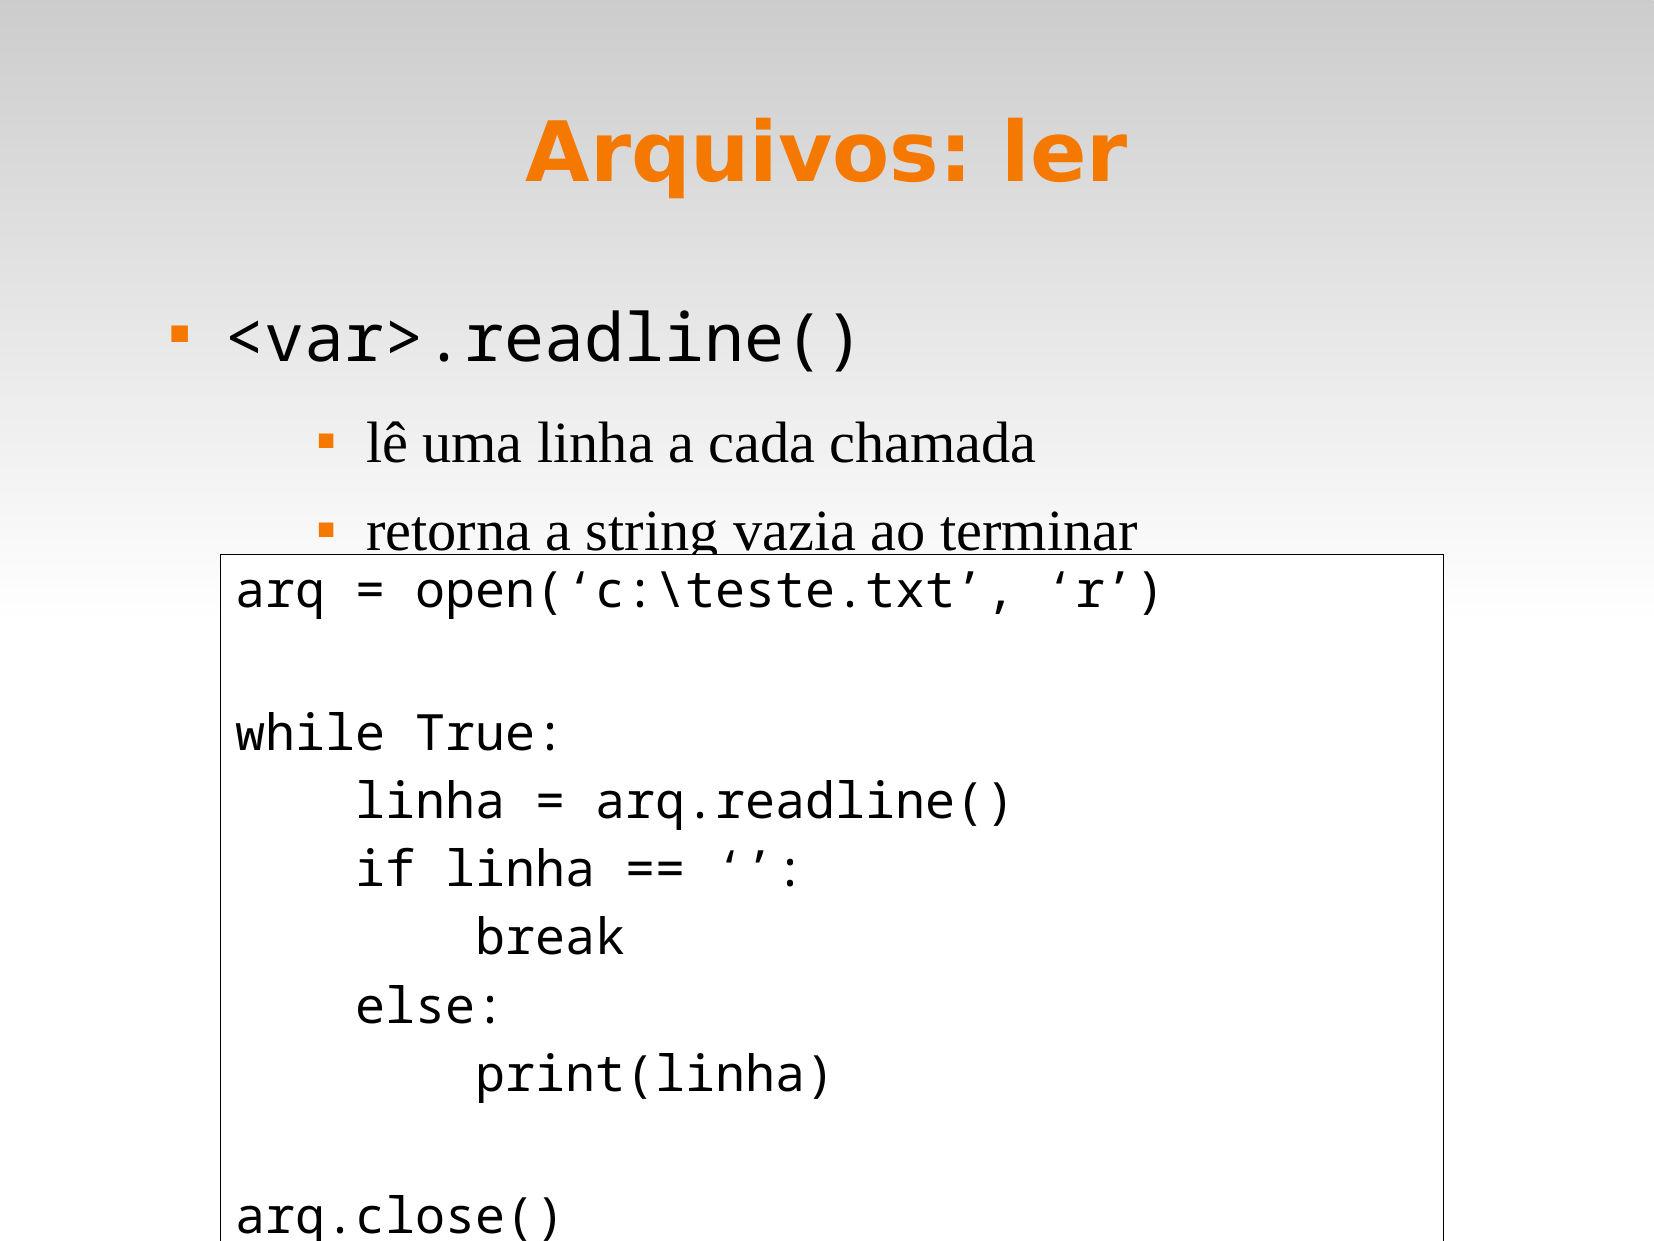

# Arquivos: ler
<var>.readline()
lê uma linha a cada chamada
retorna a string vazia ao terminar
arq = open(‘c:\teste.txt’, ‘r’)
while True:
 linha = arq.readline()
 if linha == ‘’:
 break
 else:
 print(linha)
arq.close()